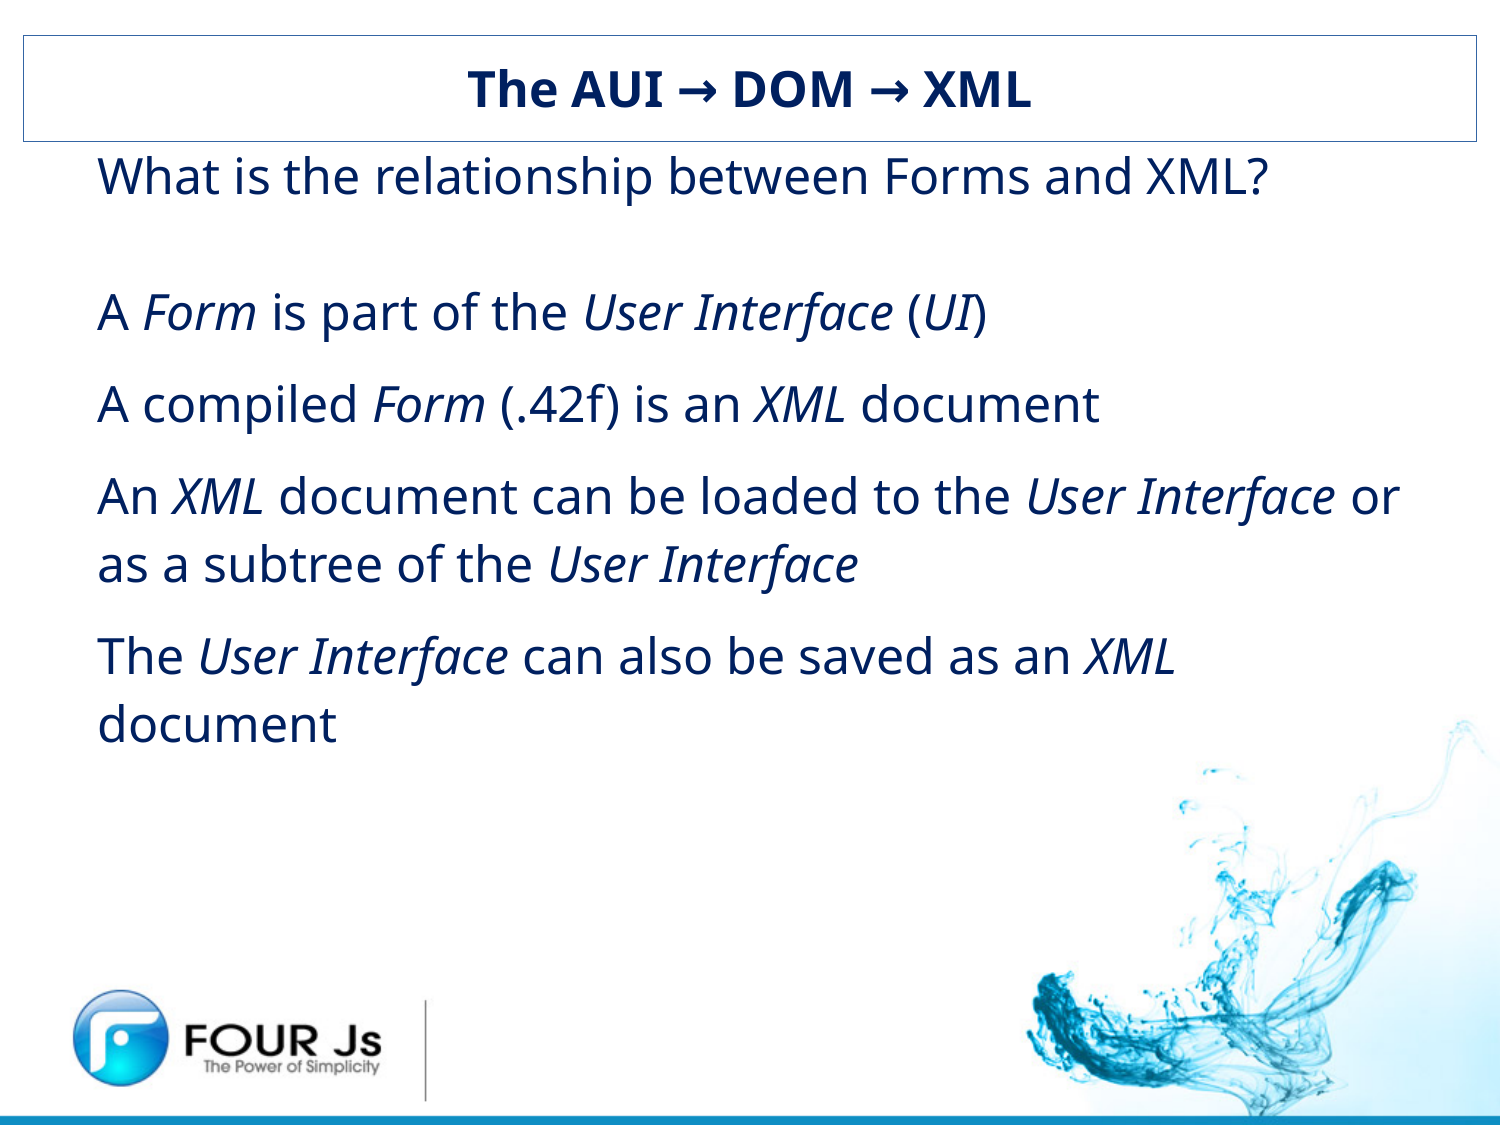

# The AUI → DOM → XML
What is the relationship between Forms and XML?
A Form is part of the User Interface (UI)
A compiled Form (.42f) is an XML document
An XML document can be loaded to the User Interface or as a subtree of the User Interface
The User Interface can also be saved as an XML document